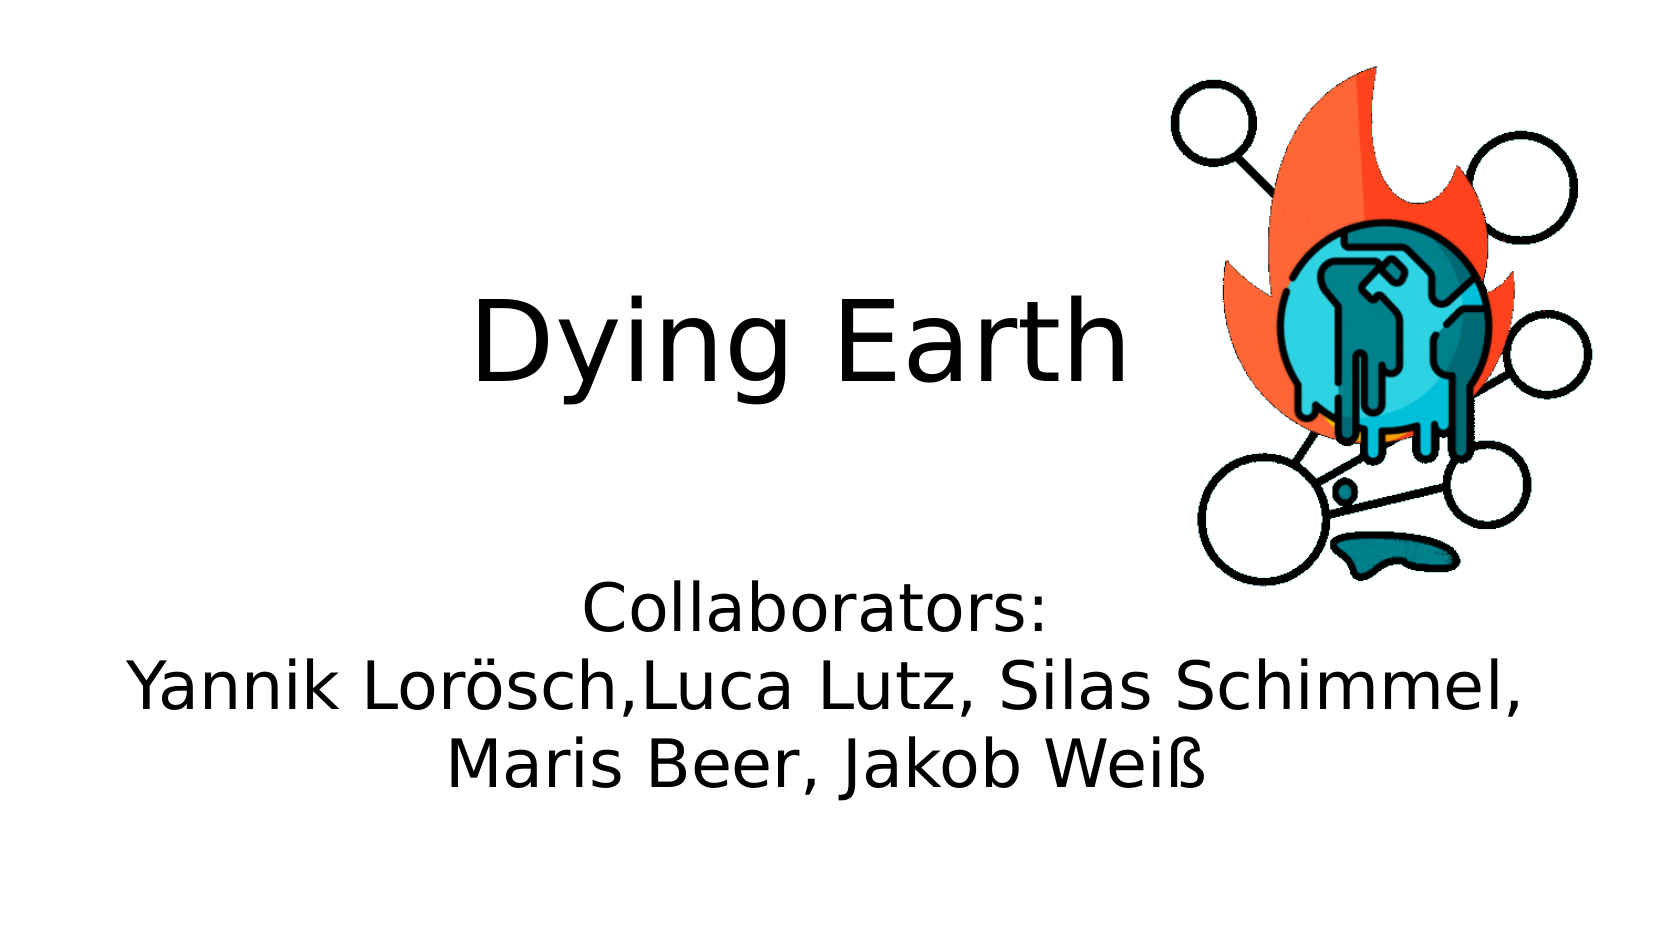

# Dying Earth
Collaborators:
Yannik Lorösch,Luca Lutz, Silas Schimmel, Maris Beer, Jakob Weiß